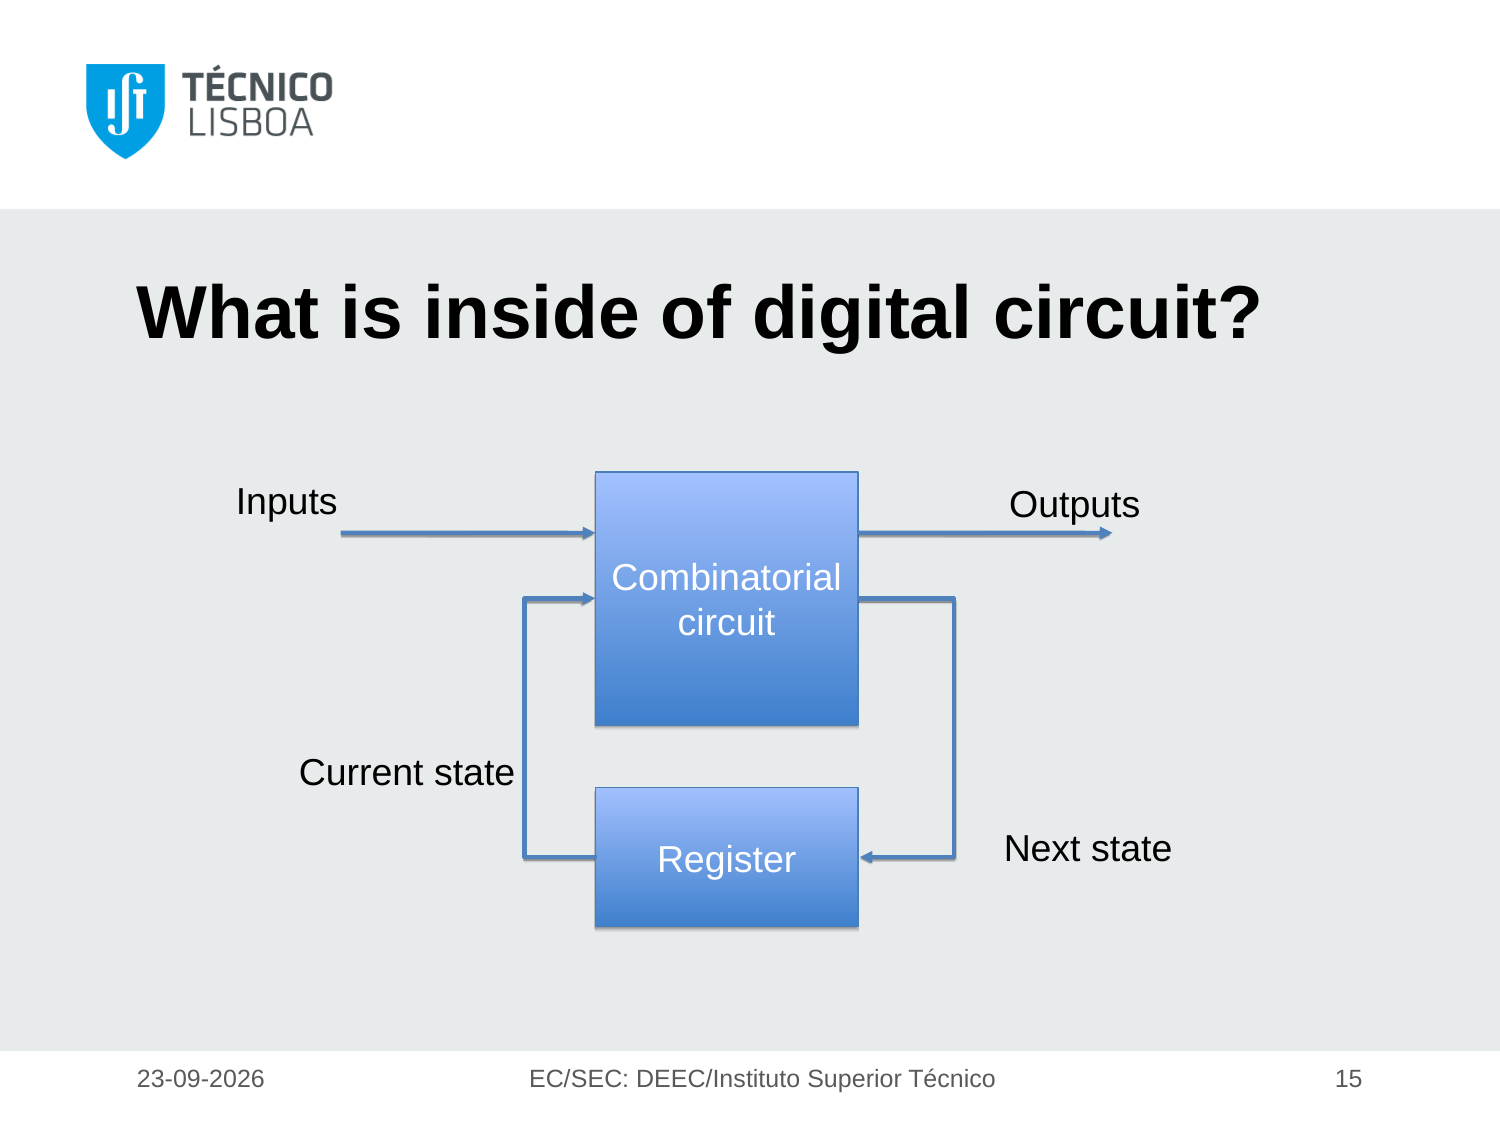

# What is inside of digital circuit?
Inputs
Combinatorial circuit
Outputs
Current state
Register
Next state
EC/SEC: DEEC/Instituto Superior Técnico